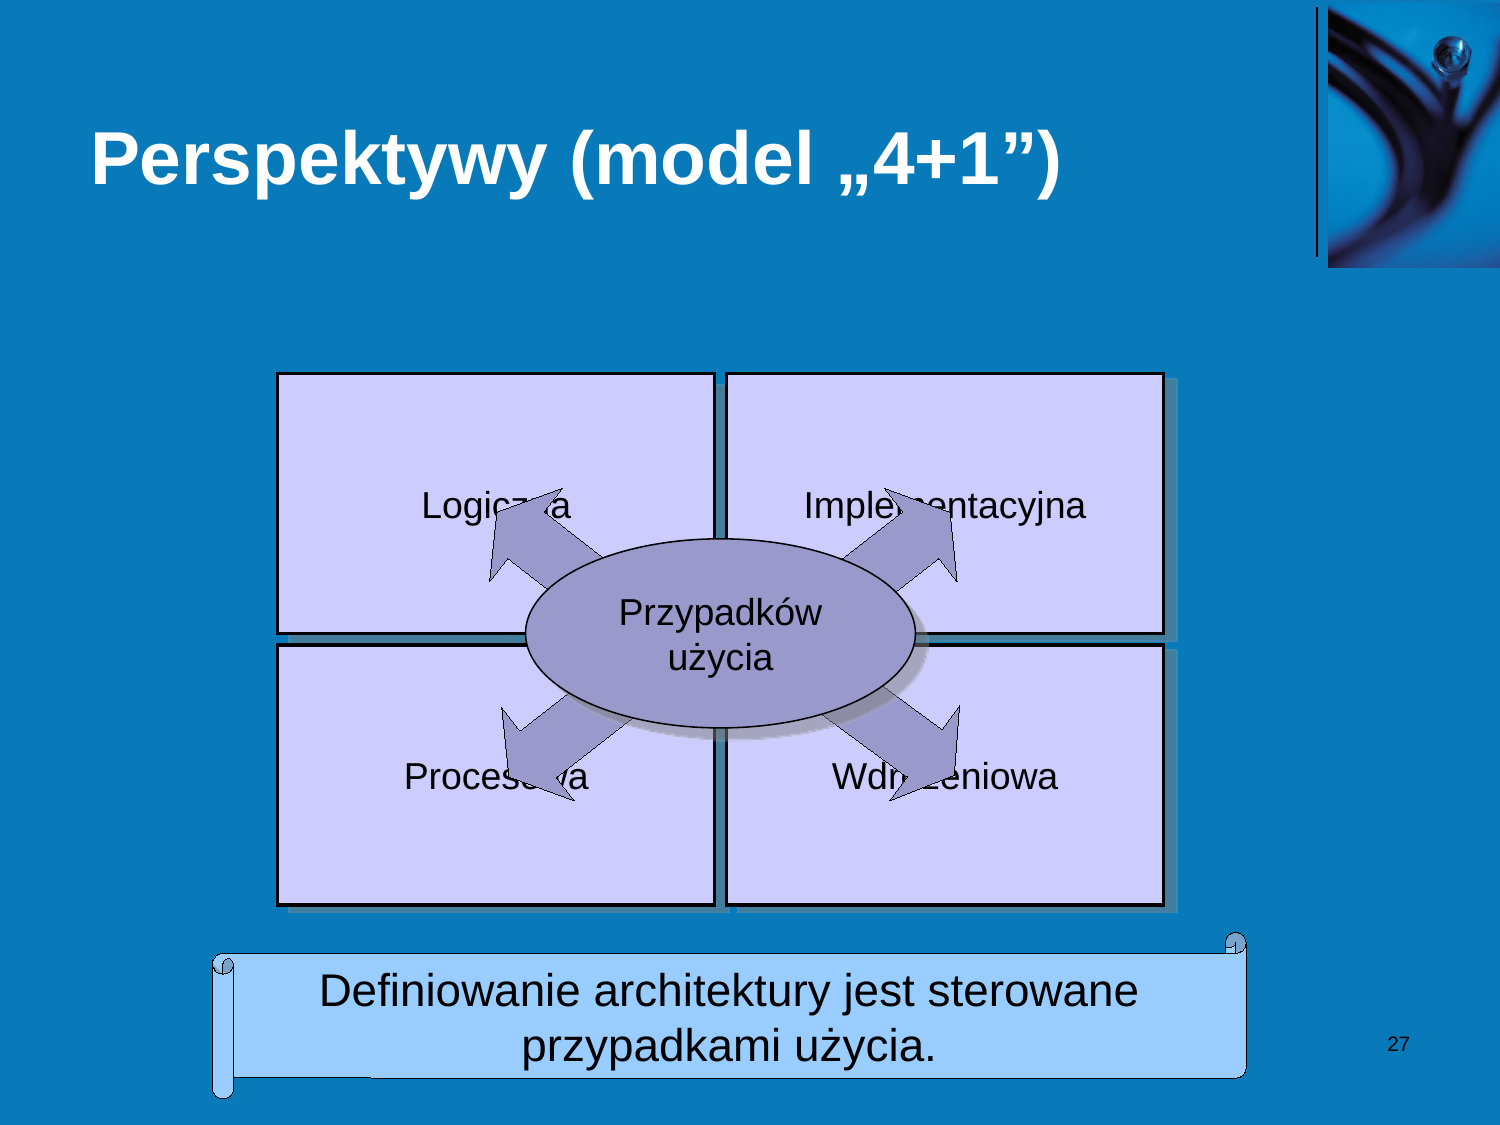

# Perspektywy (model „4+1”)
Logiczna
Implementacyjna
Przypadków
użycia
Procesowa
Wdrożeniowa
Definiowanie architektury jest sterowane przypadkami użycia.
27